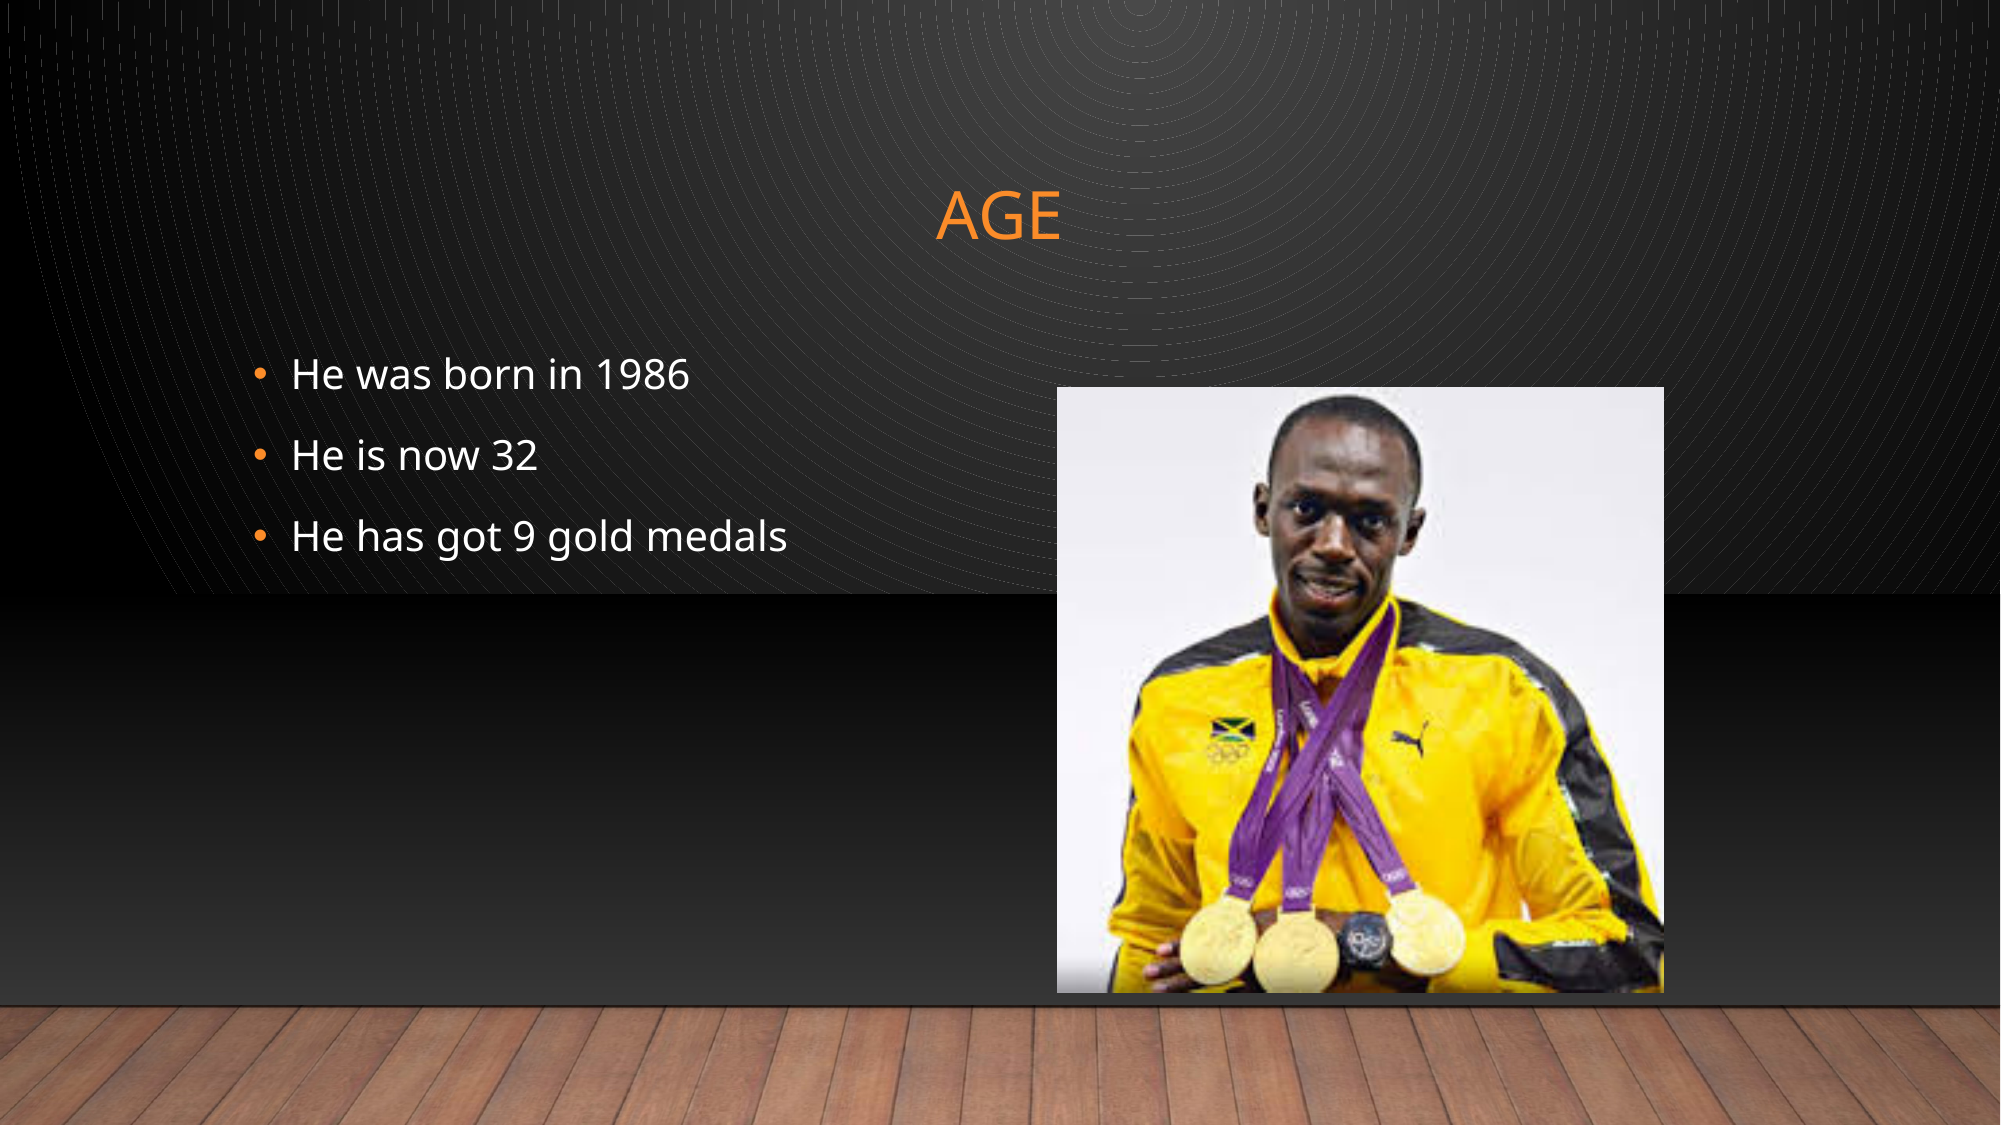

# Age
He was born in 1986
He is now 32
He has got 9 gold medals